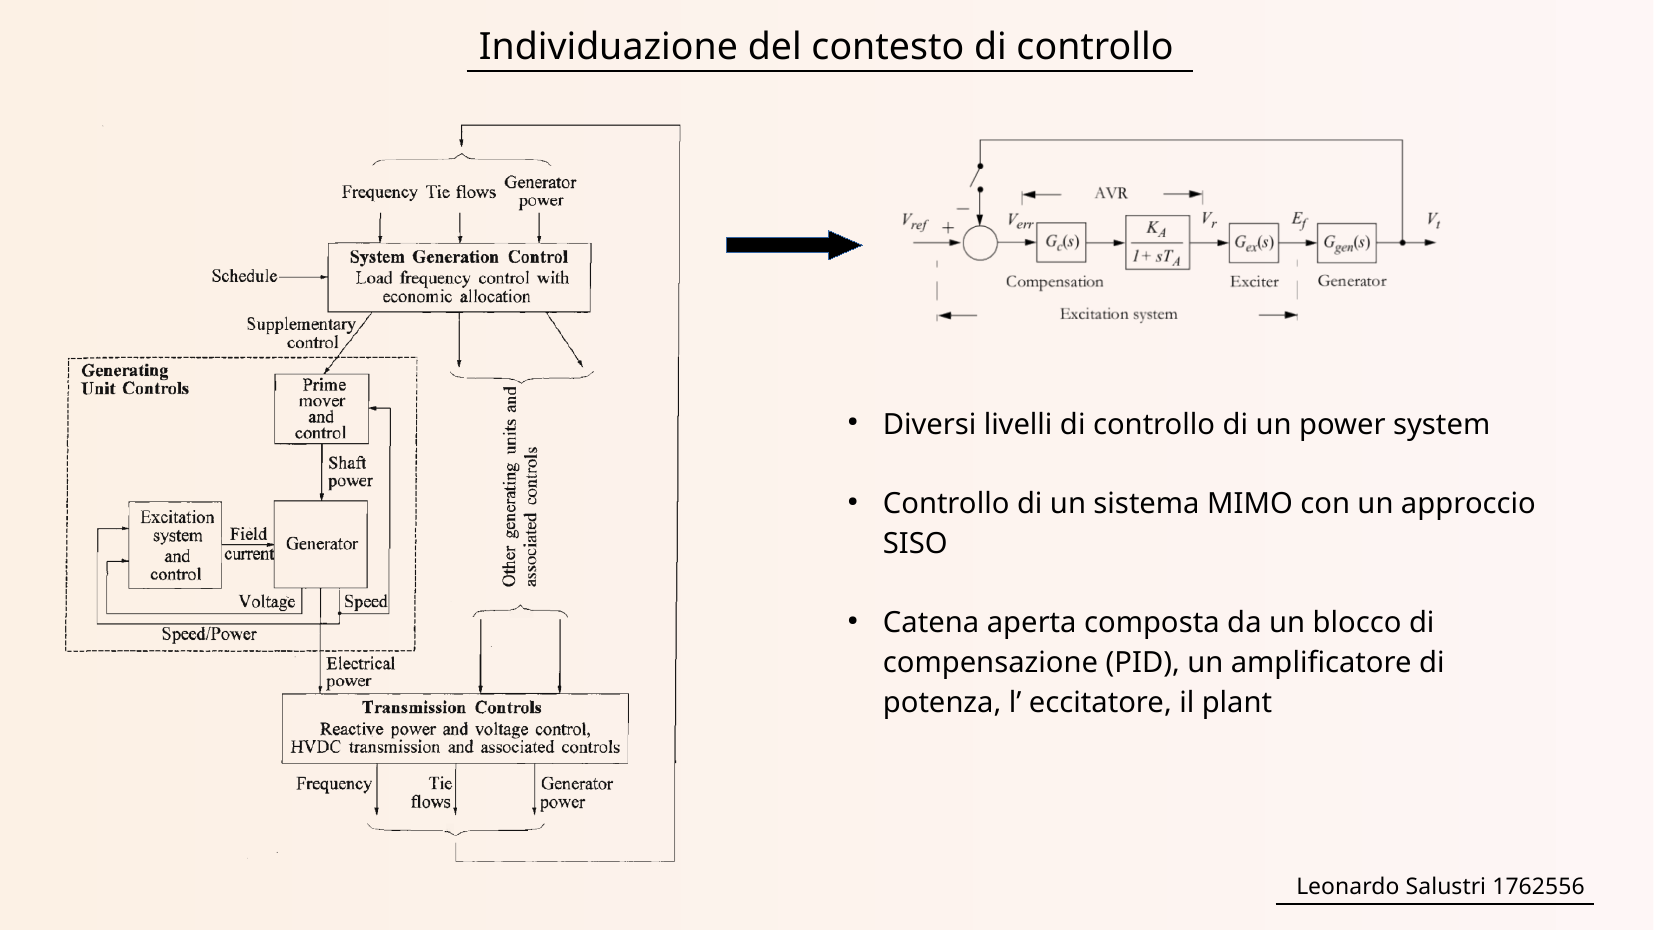

Individuazione del contesto di controllo
Diversi livelli di controllo di un power system
Controllo di un sistema MIMO con un approccio SISO
Catena aperta composta da un blocco di compensazione (PID), un amplificatore di potenza, l’ eccitatore, il plant
Leonardo Salustri 1762556